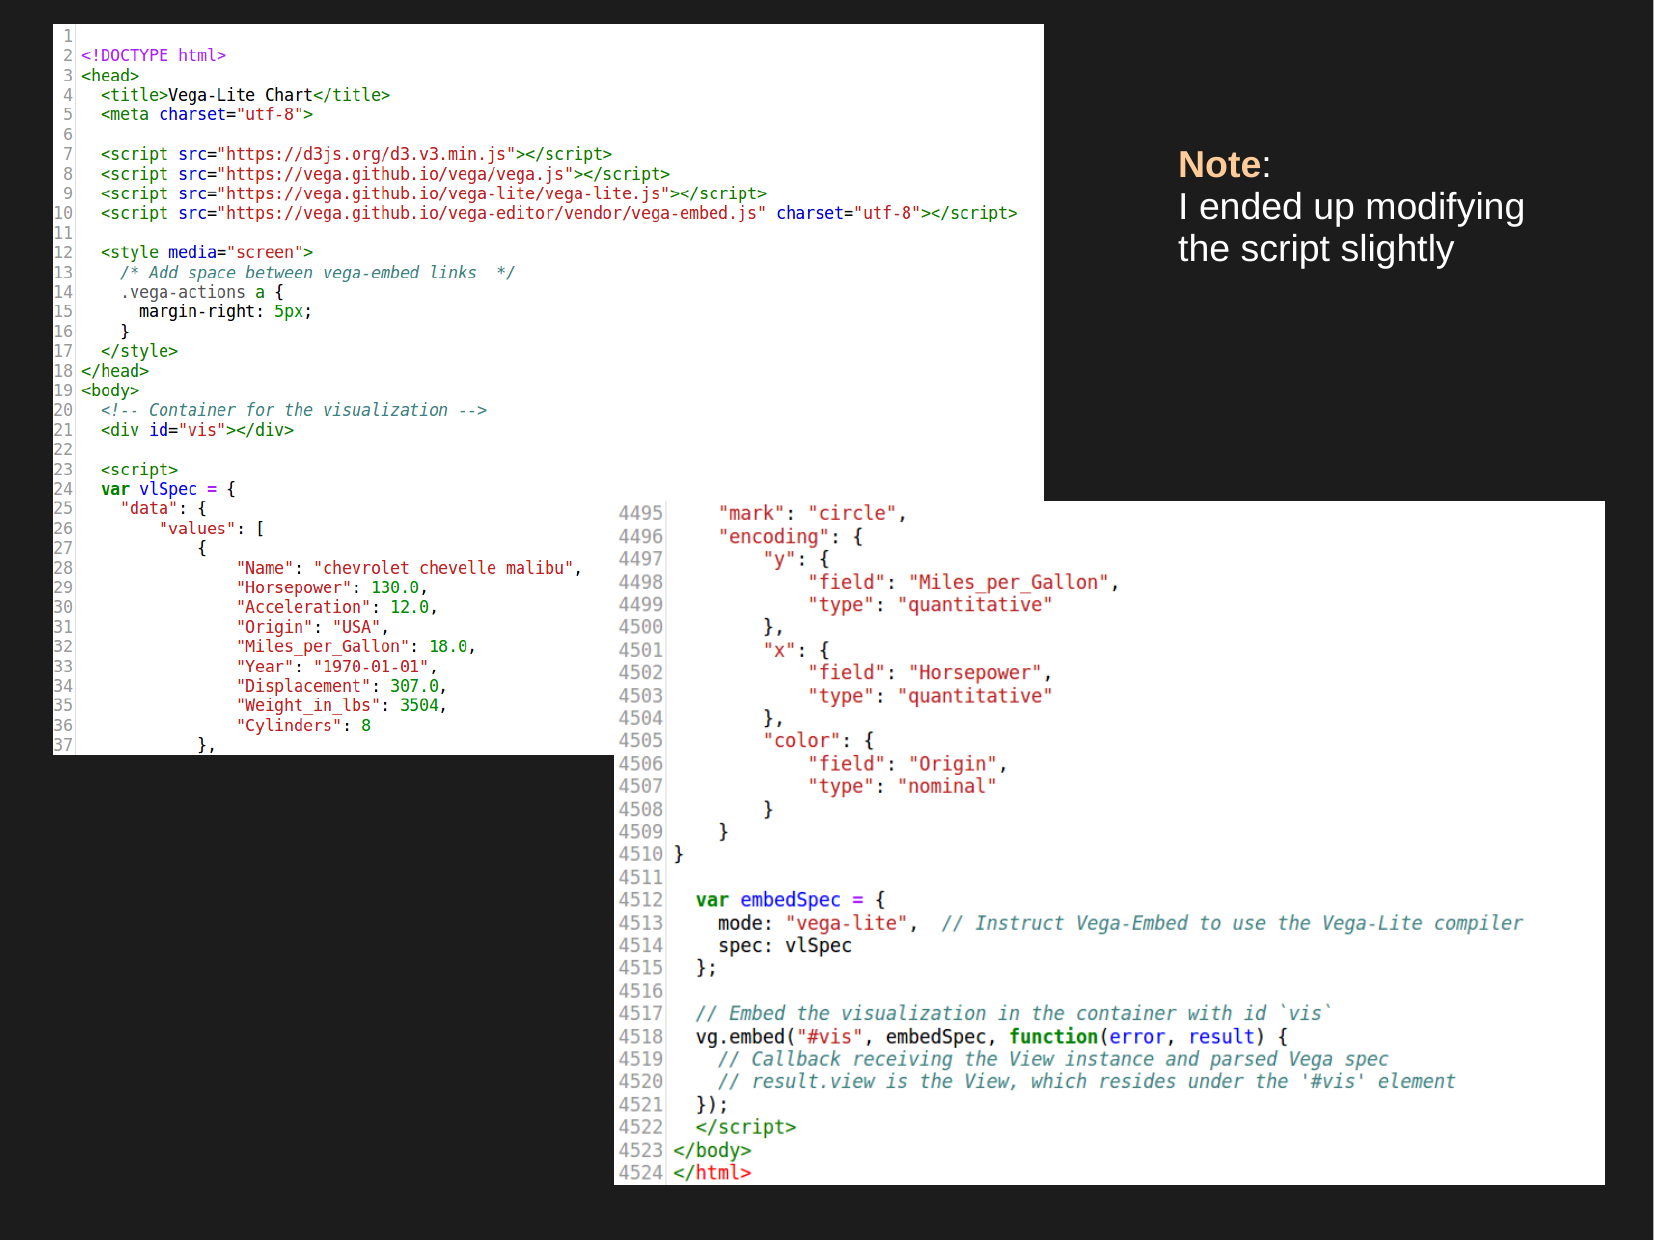

Note:
I ended up modifying the script slightly